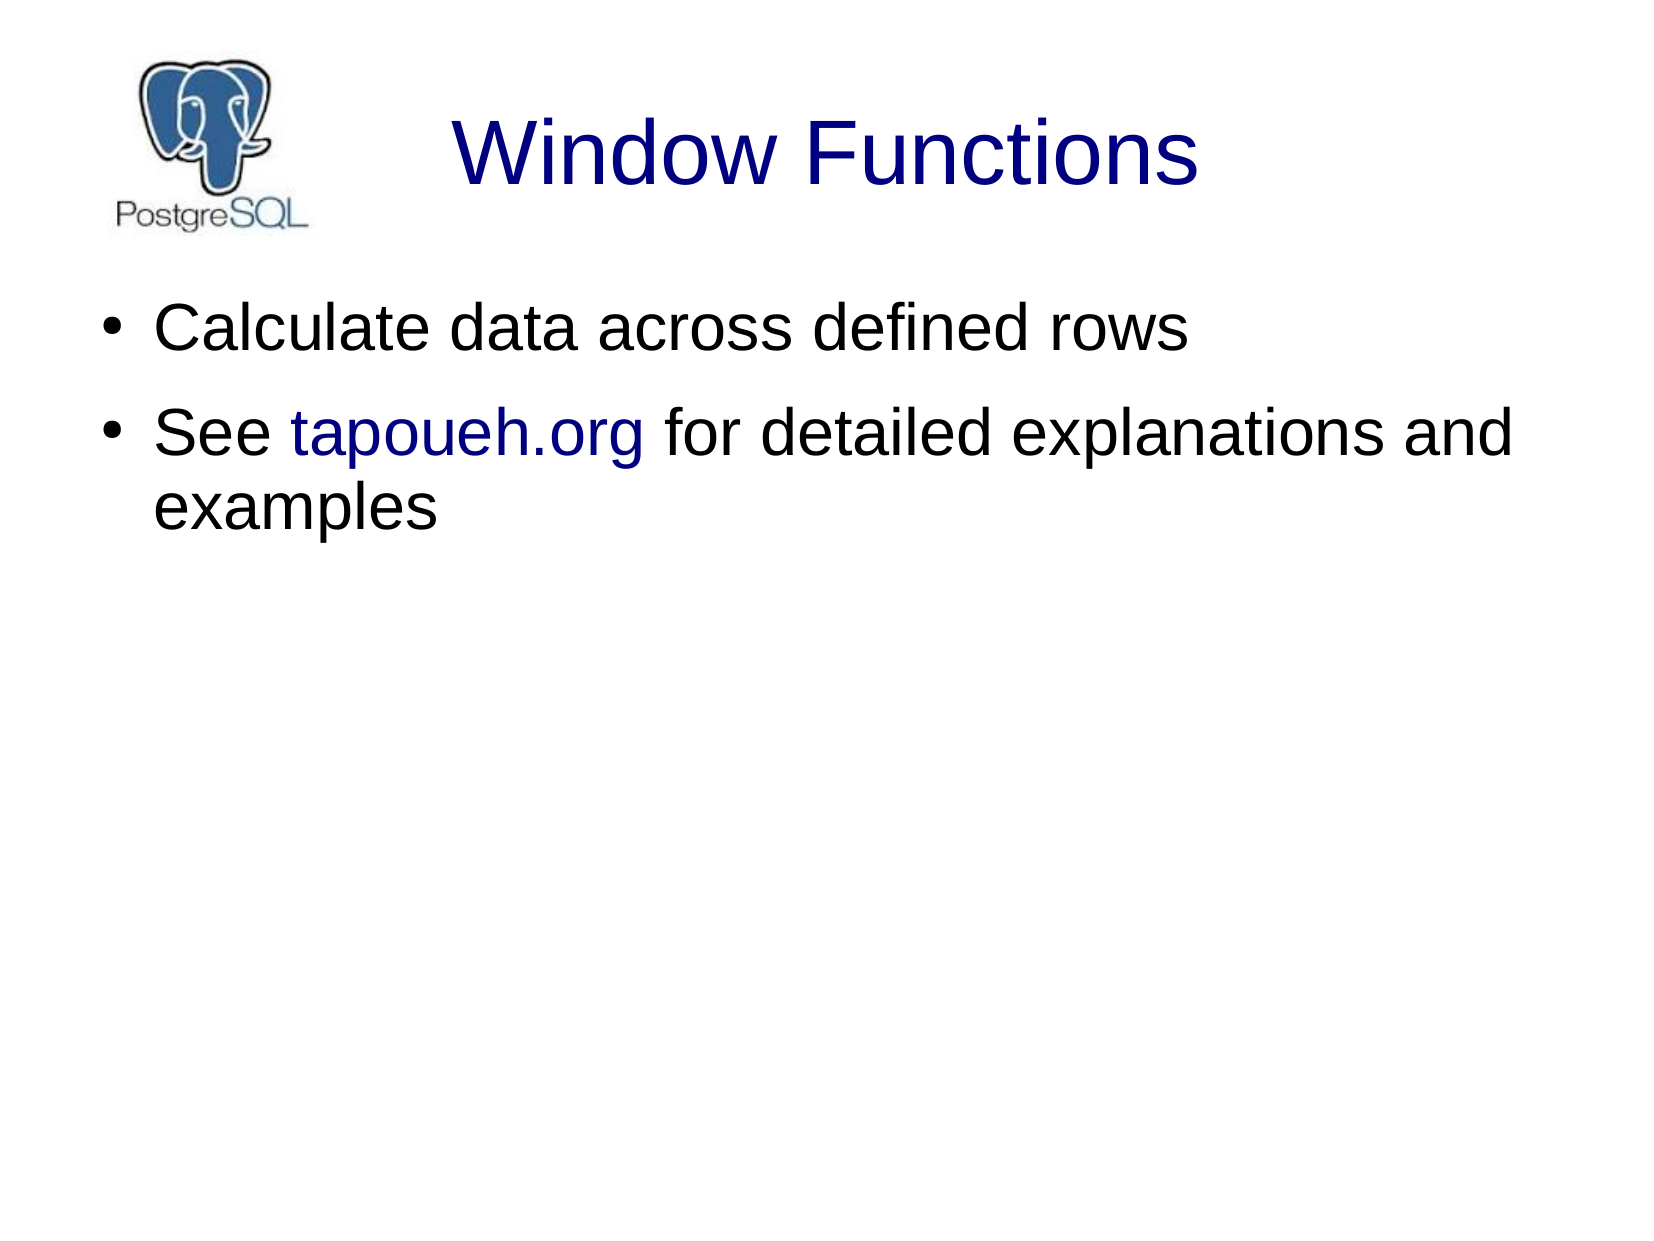

# Window Functions
Calculate data across defined rows
See tapoueh.org for detailed explanations and examples